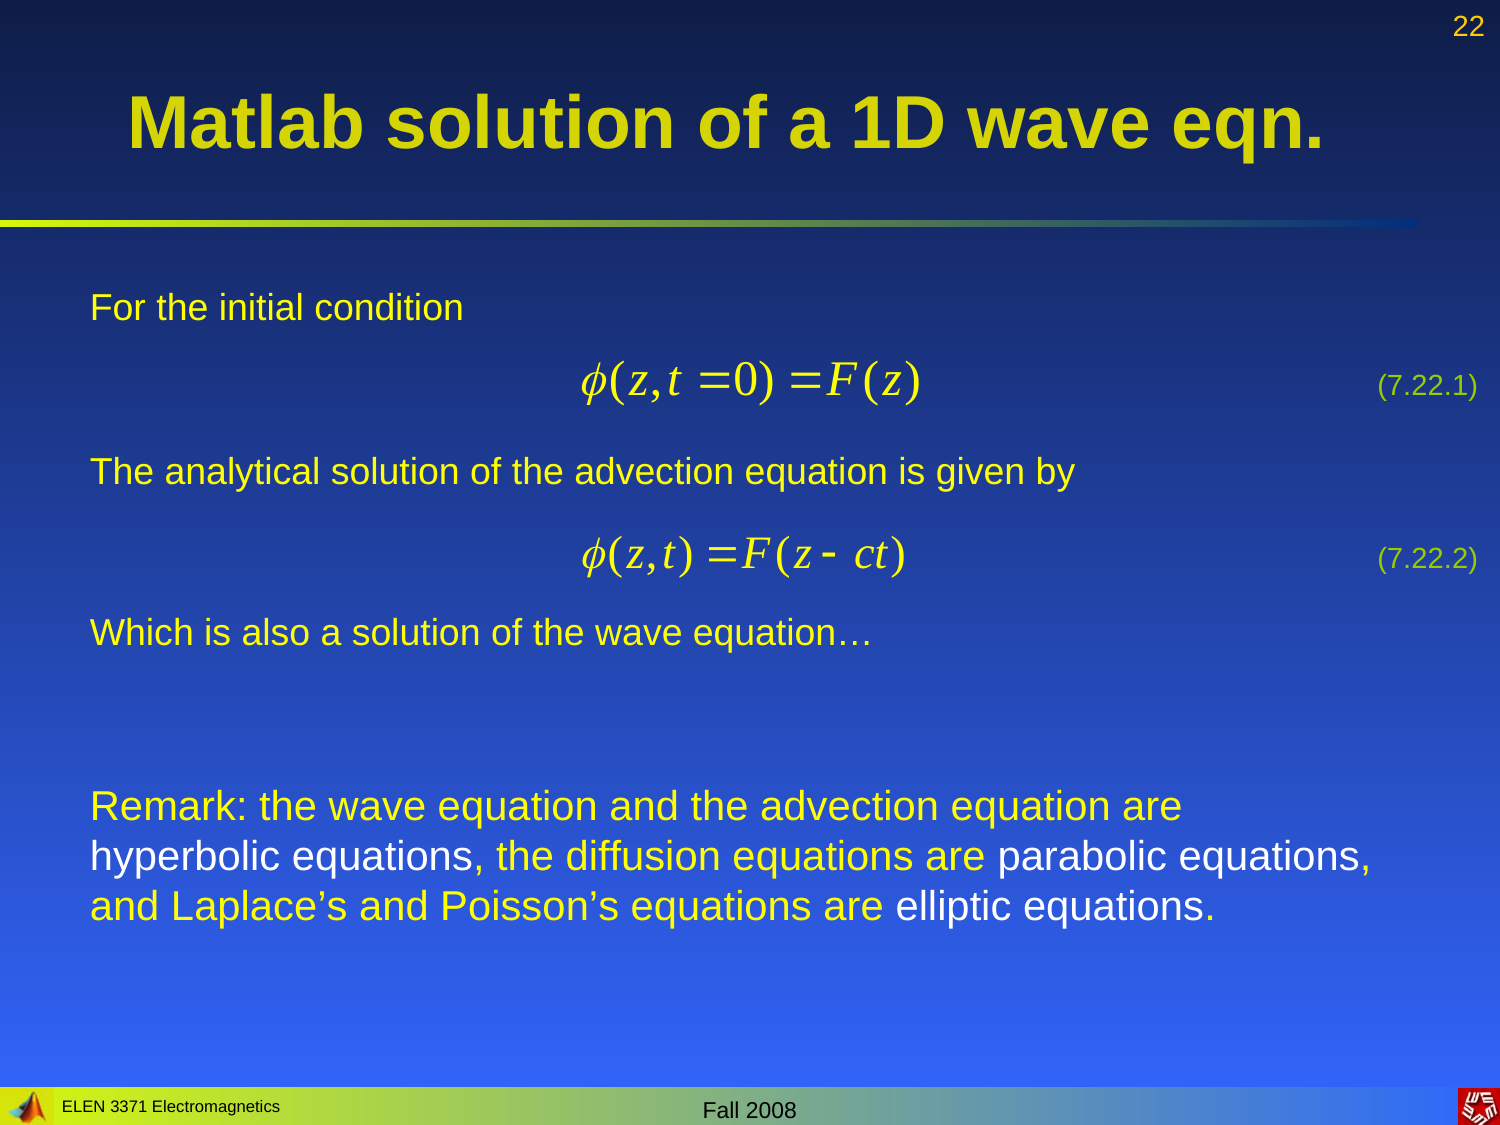

# Matlab solution of a 1D wave eqn.
For the initial condition
(7.22.1)
The analytical solution of the advection equation is given by
(7.22.2)
Which is also a solution of the wave equation…
Remark: the wave equation and the advection equation are hyperbolic equations, the diffusion equations are parabolic equations, and Laplace’s and Poisson’s equations are elliptic equations.